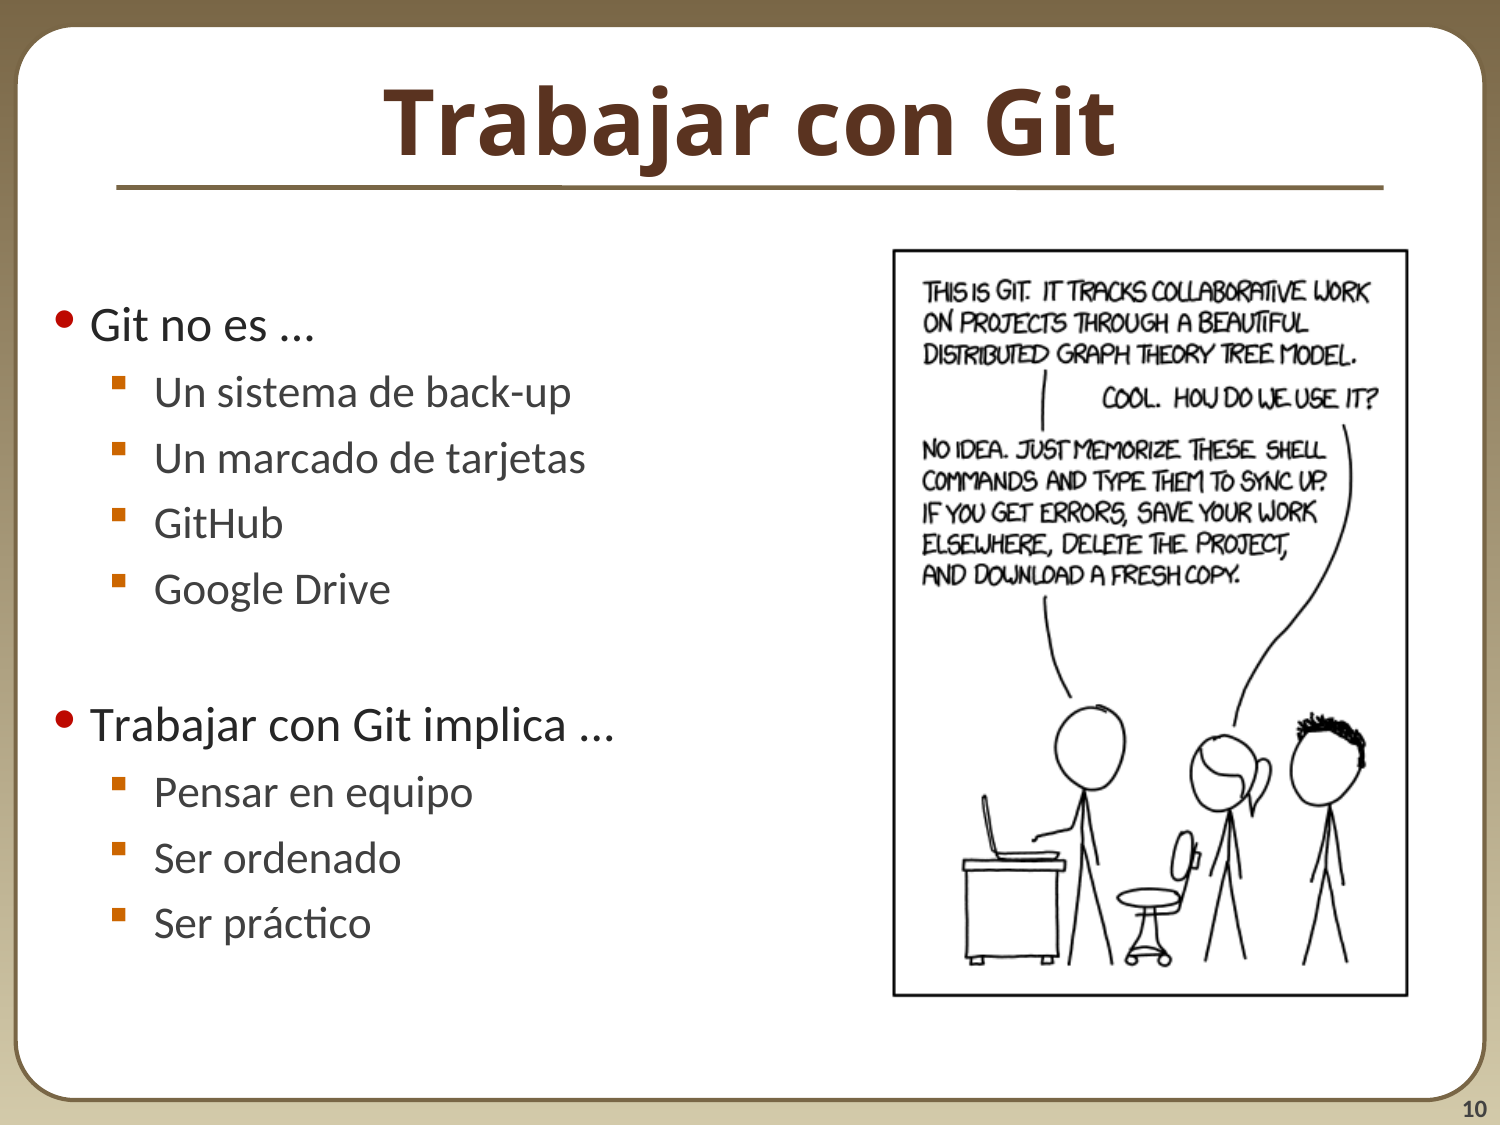

# Trabajar con Git
Git no es ...
Un sistema de back-up
Un marcado de tarjetas
GitHub
Google Drive
Trabajar con Git implica ...
Pensar en equipo
Ser ordenado
Ser práctico